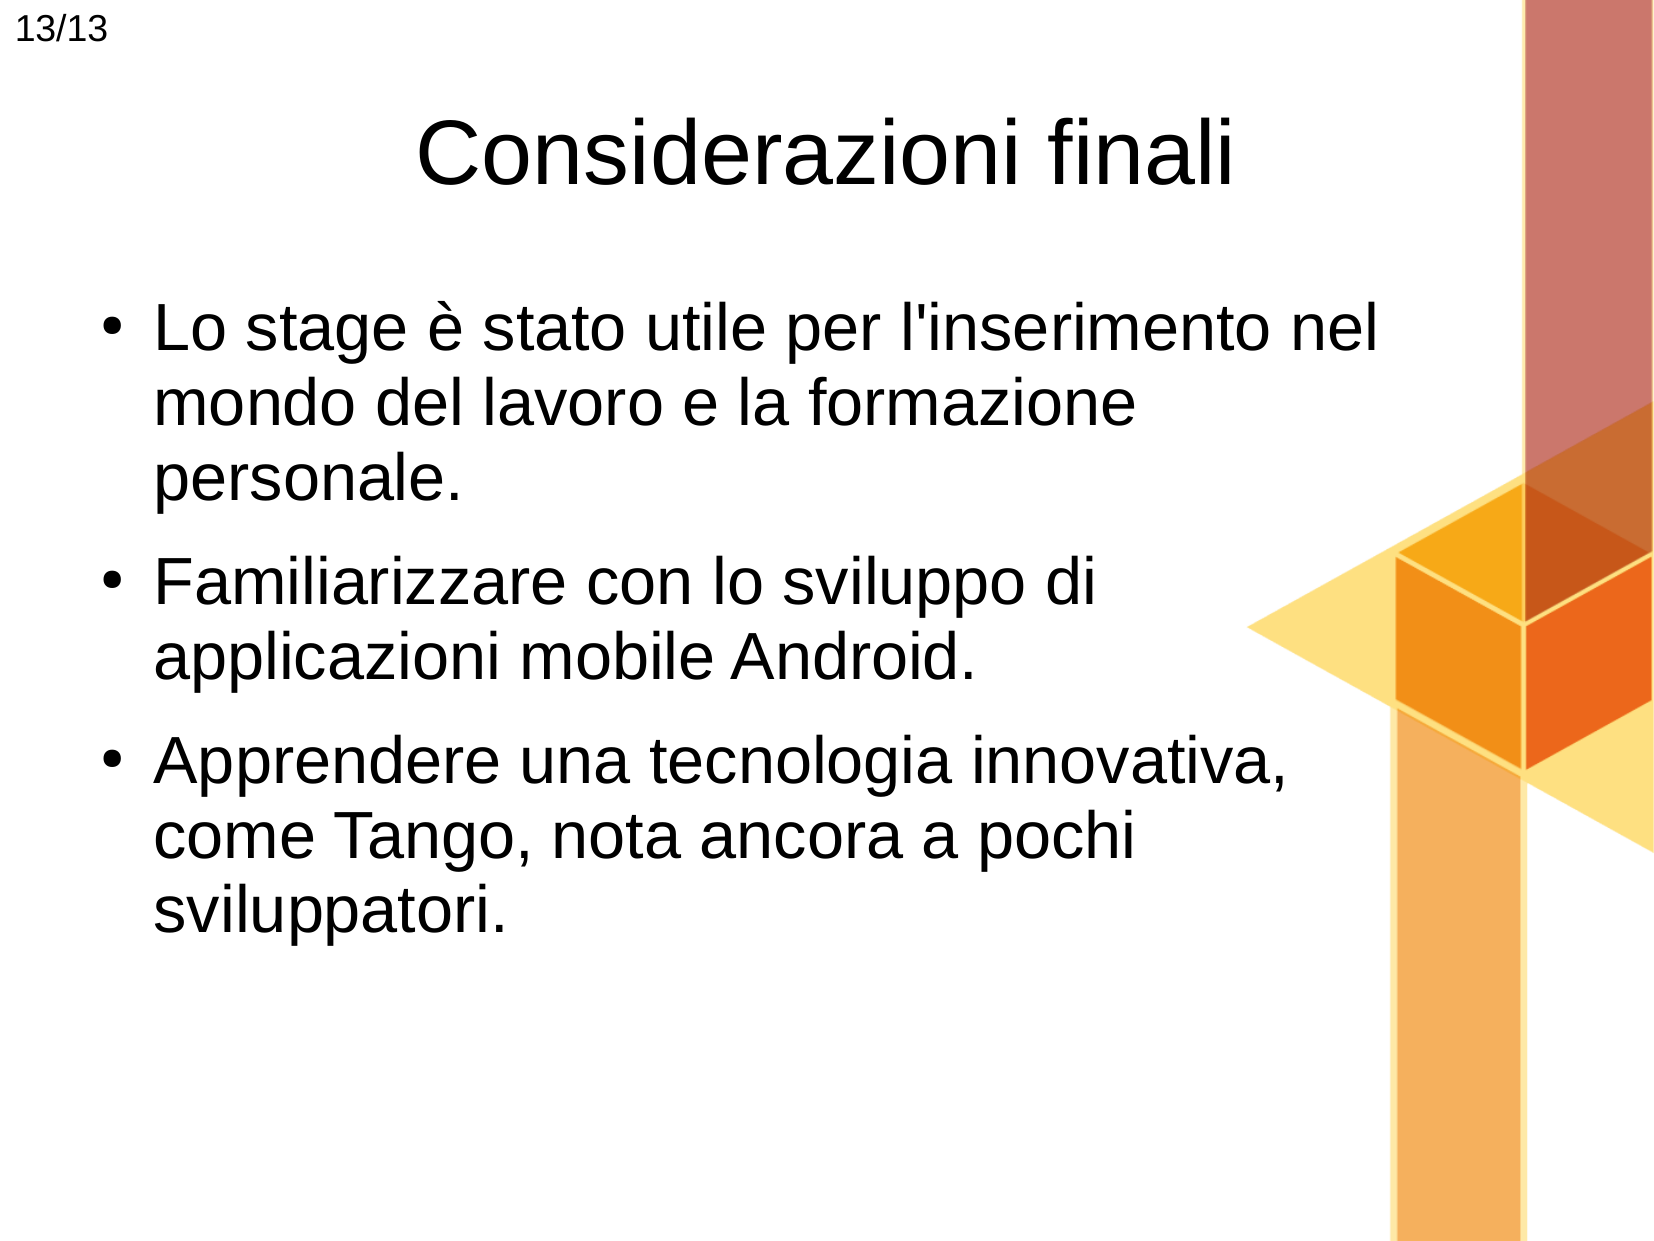

13/13
# Considerazioni finali
Lo stage è stato utile per l'inserimento nel mondo del lavoro e la formazione personale.
Familiarizzare con lo sviluppo di applicazioni mobile Android.
Apprendere una tecnologia innovativa, come Tango, nota ancora a pochi sviluppatori.